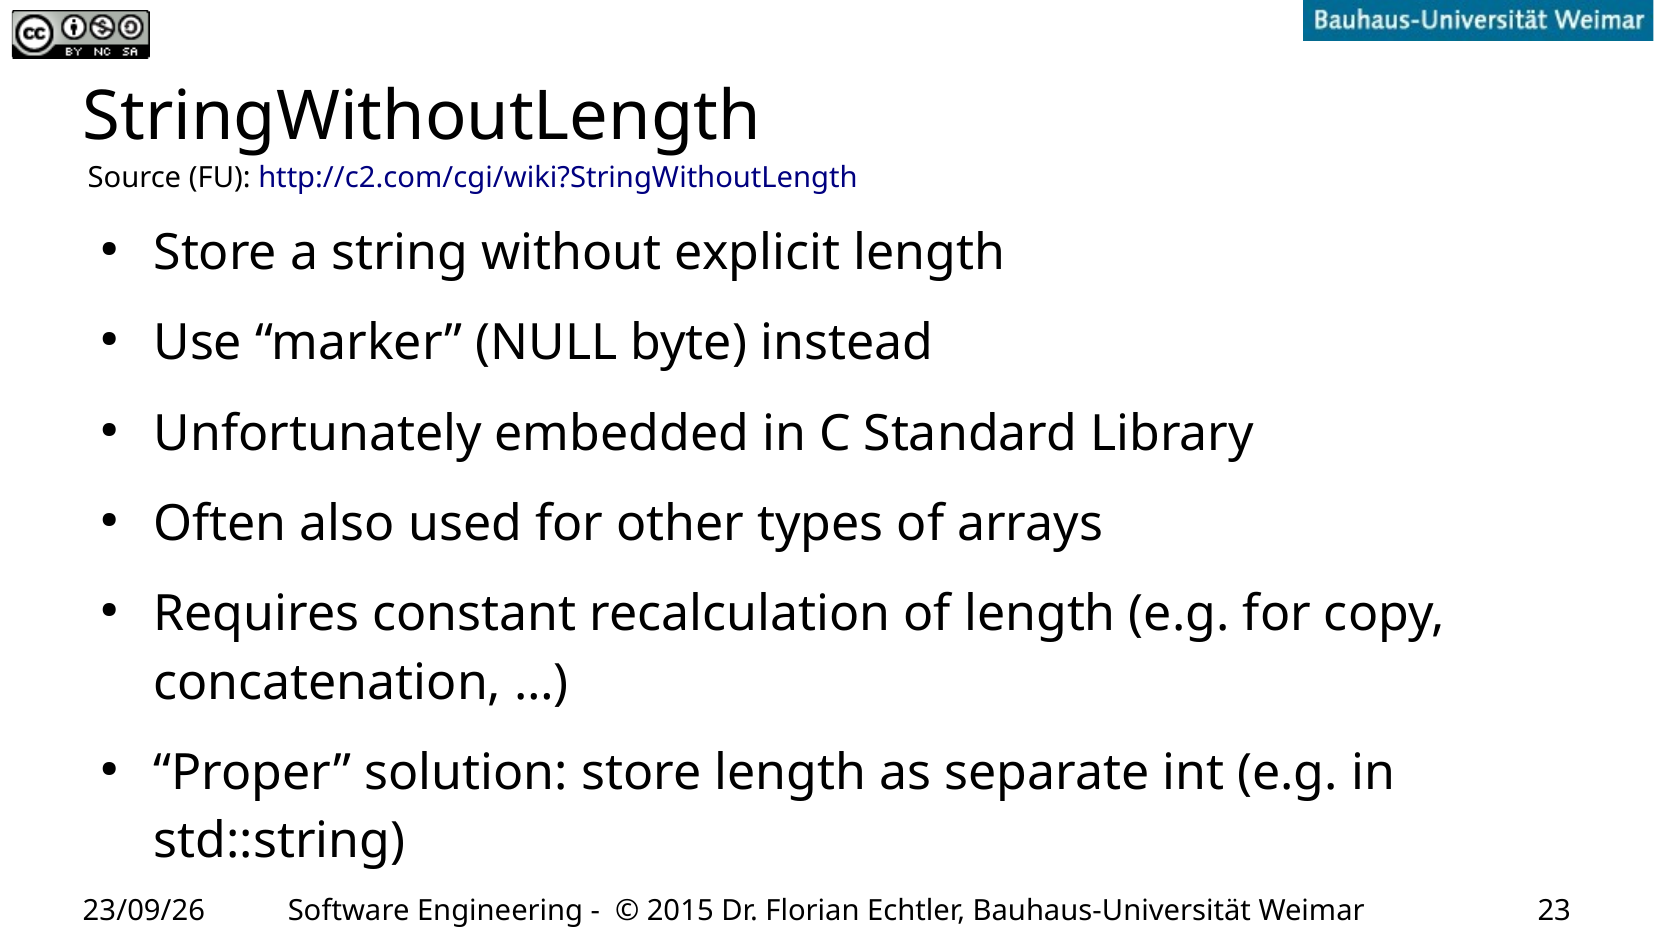

# StringWithoutLength
Source (FU): http://c2.com/cgi/wiki?StringWithoutLength
Store a string without explicit length
Use “marker” (NULL byte) instead
Unfortunately embedded in C Standard Library
Often also used for other types of arrays
Requires constant recalculation of length (e.g. for copy, concatenation, …)
“Proper” solution: store length as separate int (e.g. in std::string)
Software Engineering - © 2015 Dr. Florian Echtler, Bauhaus-Universität Weimar
23